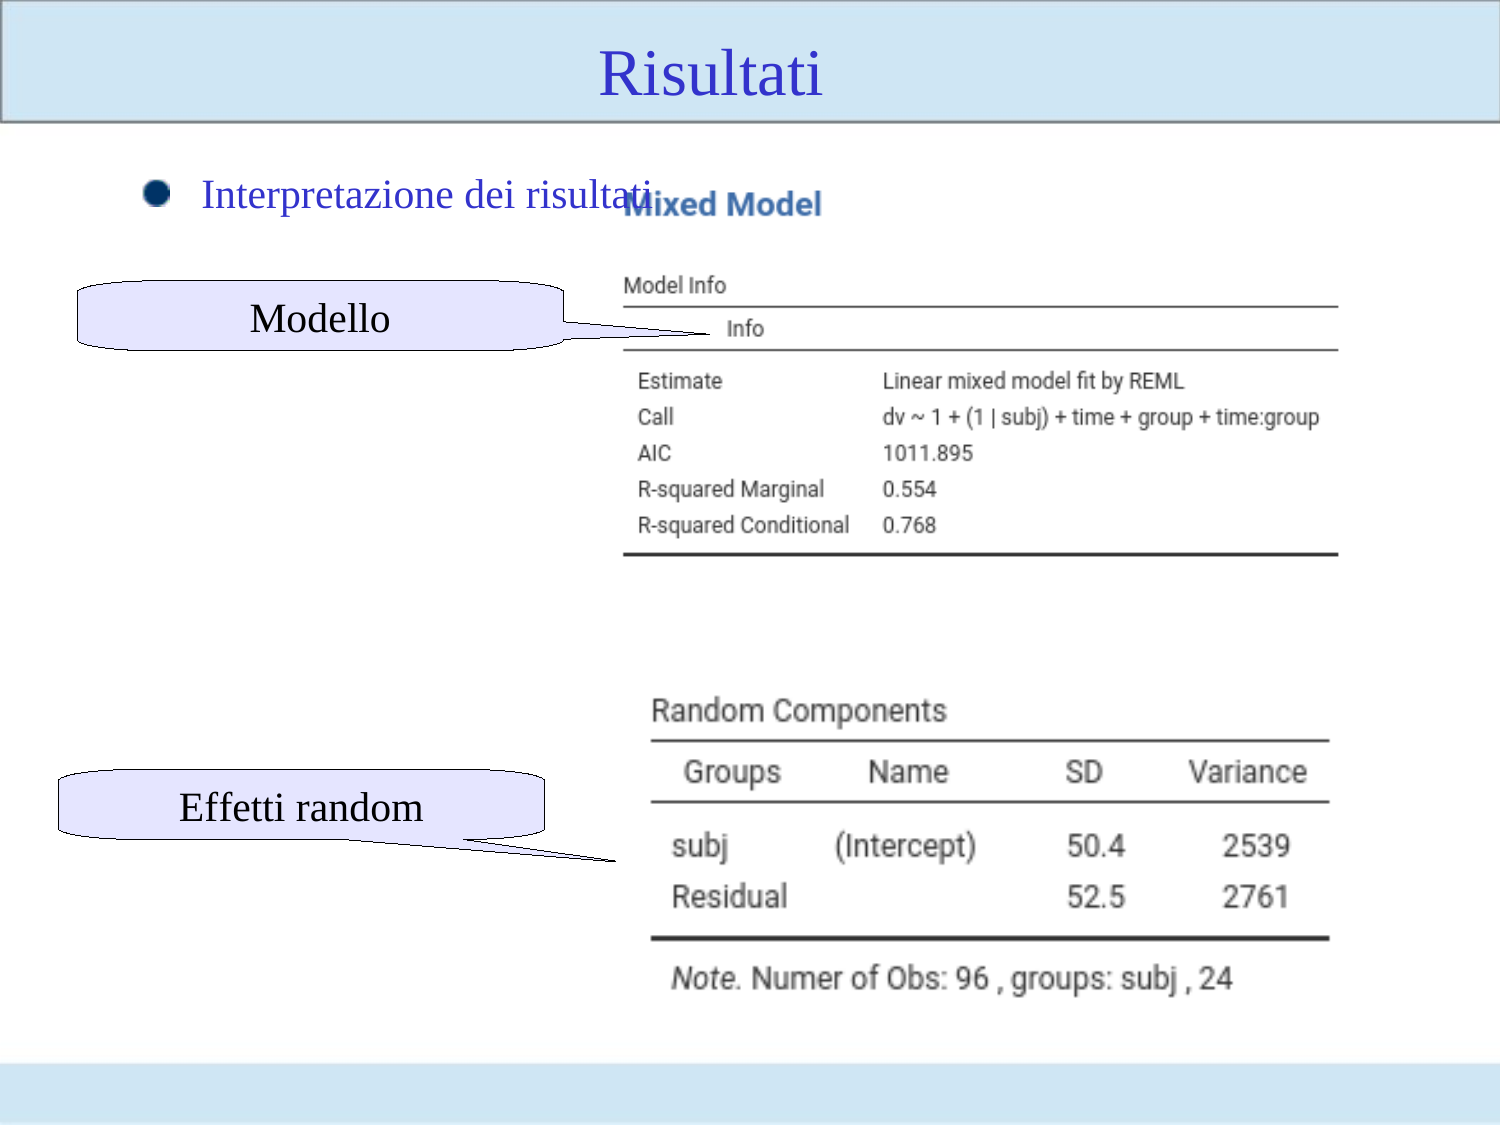

# Risultati
Interpretazione dei risultati
Modello
Effetti random